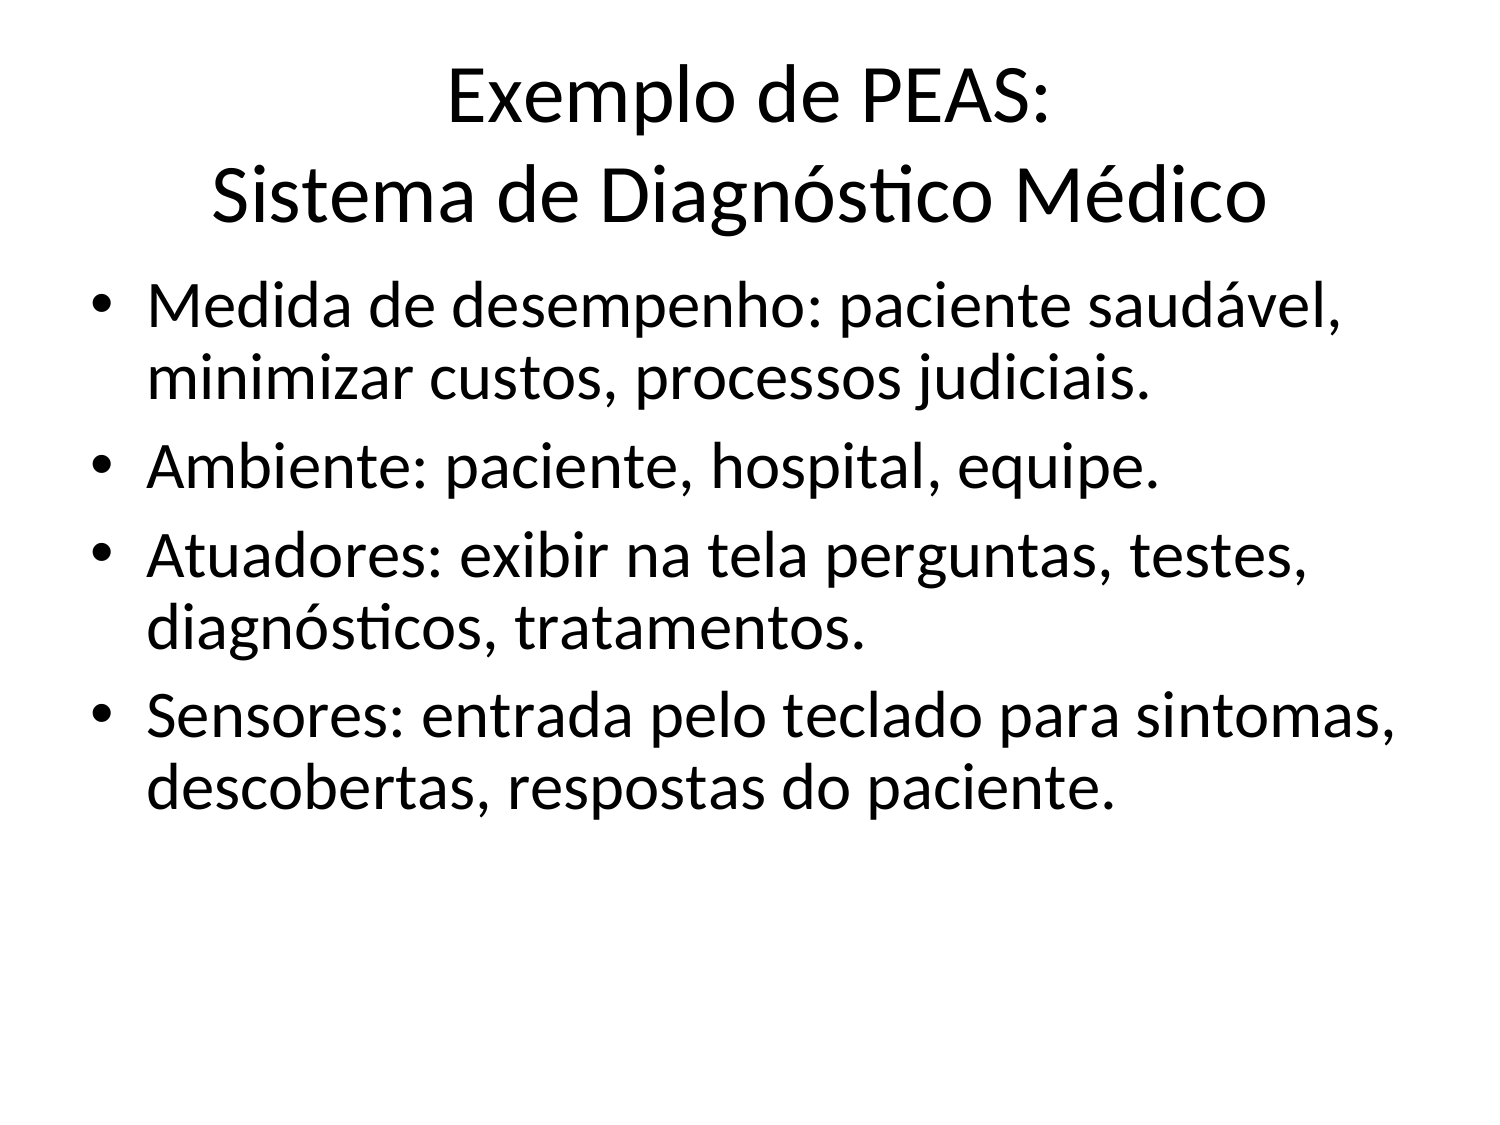

# Exemplo de PEAS: Sistema de Diagnóstico Médico
Medida de desempenho: paciente saudável, minimizar custos, processos judiciais.
Ambiente: paciente, hospital, equipe.
Atuadores: exibir na tela perguntas, testes, diagnósticos, tratamentos.
Sensores: entrada pelo teclado para sintomas, descobertas, respostas do paciente.